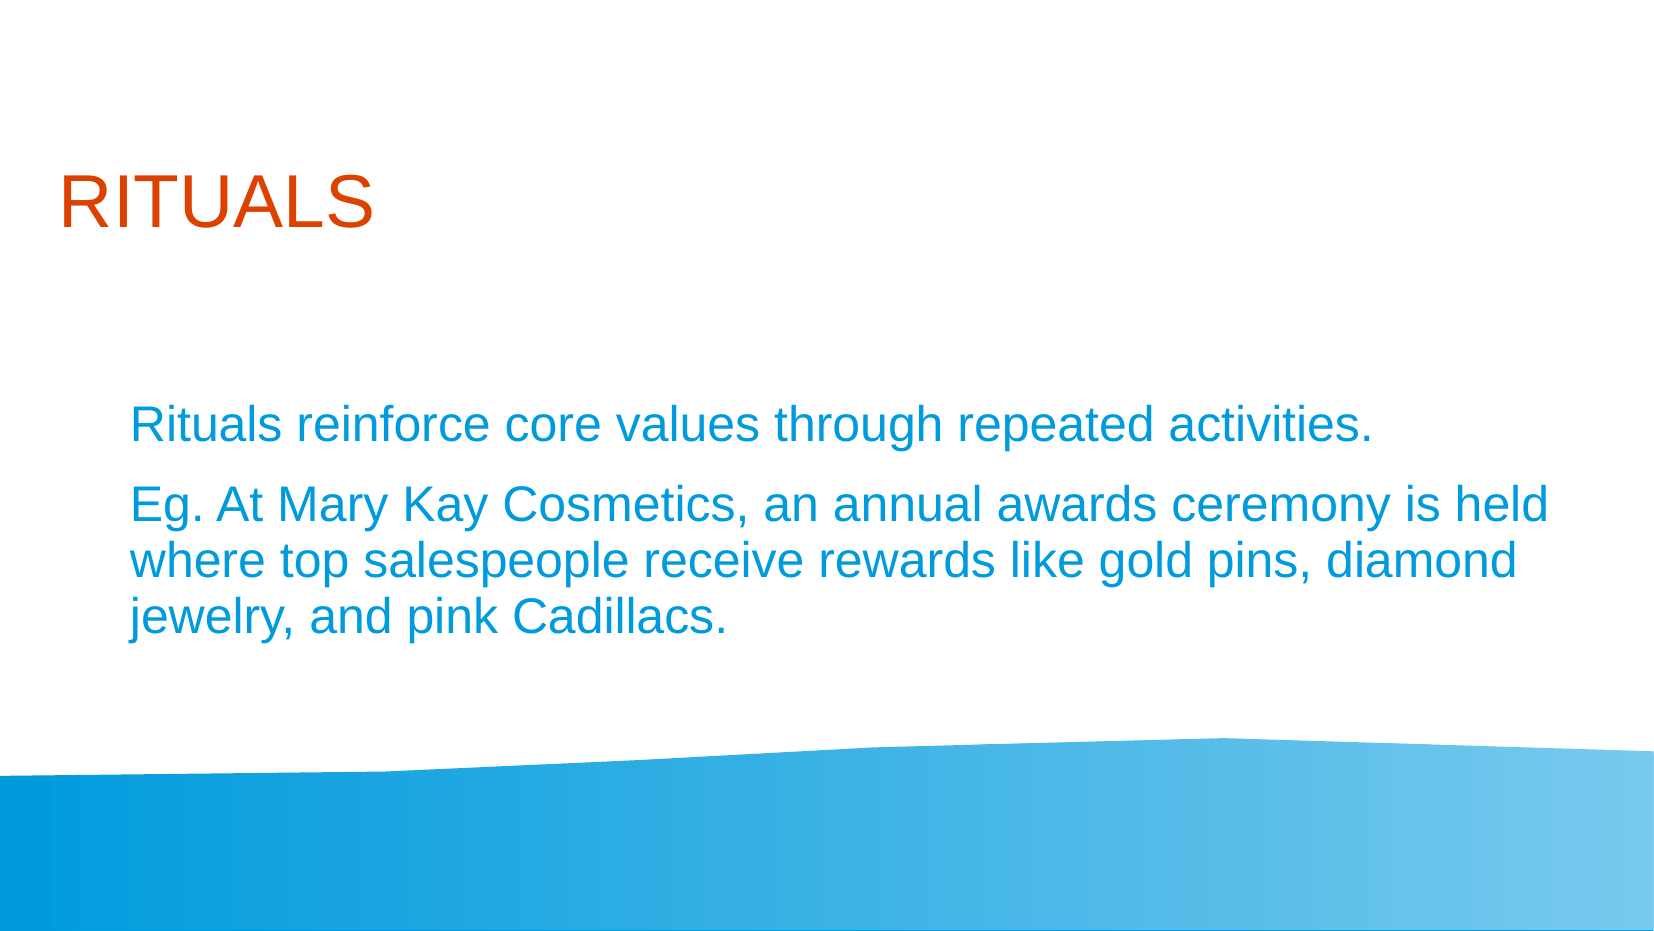

# RITUALS
Rituals reinforce core values through repeated activities.
Eg. At Mary Kay Cosmetics, an annual awards ceremony is held where top salespeople receive rewards like gold pins, diamond jewelry, and pink Cadillacs.